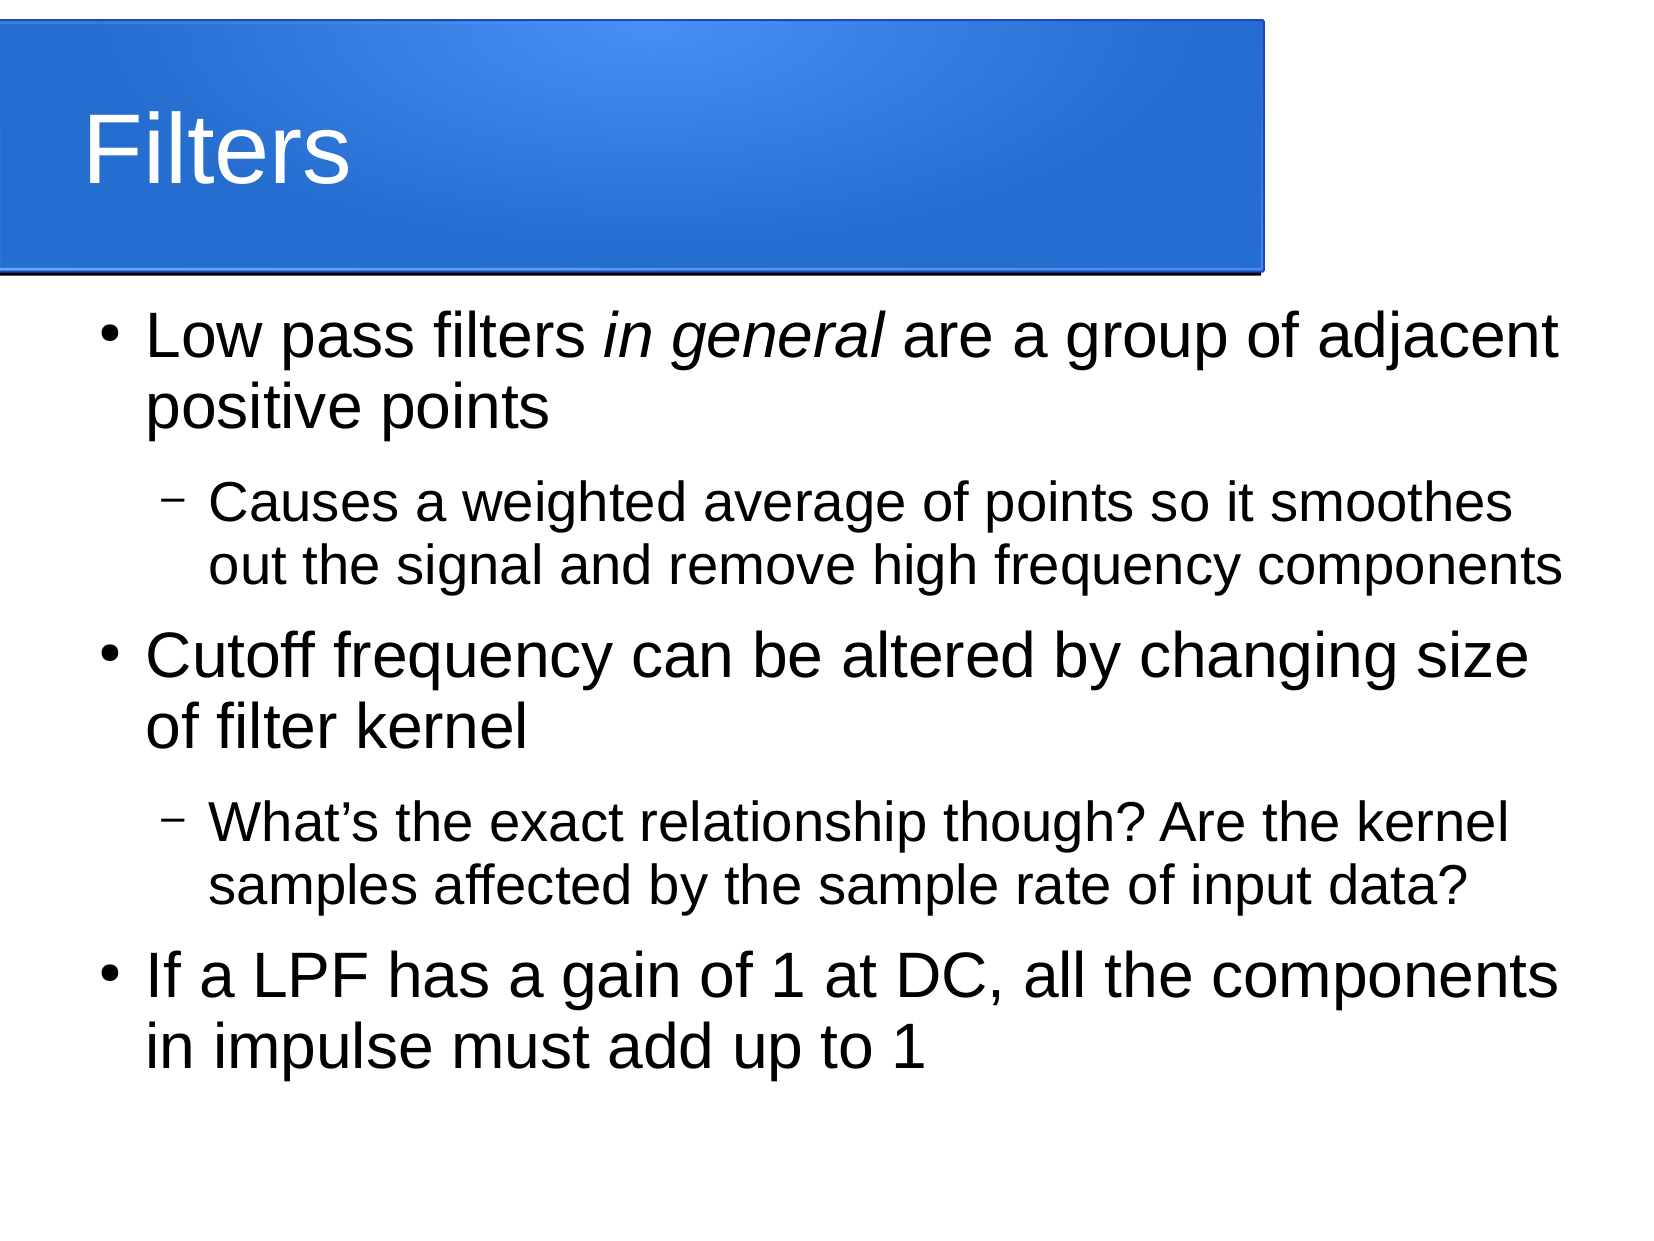

# Filters
Low pass filters in general are a group of adjacent positive points
Causes a weighted average of points so it smoothes out the signal and remove high frequency components
Cutoff frequency can be altered by changing size of filter kernel
What’s the exact relationship though? Are the kernel samples affected by the sample rate of input data?
If a LPF has a gain of 1 at DC, all the components in impulse must add up to 1